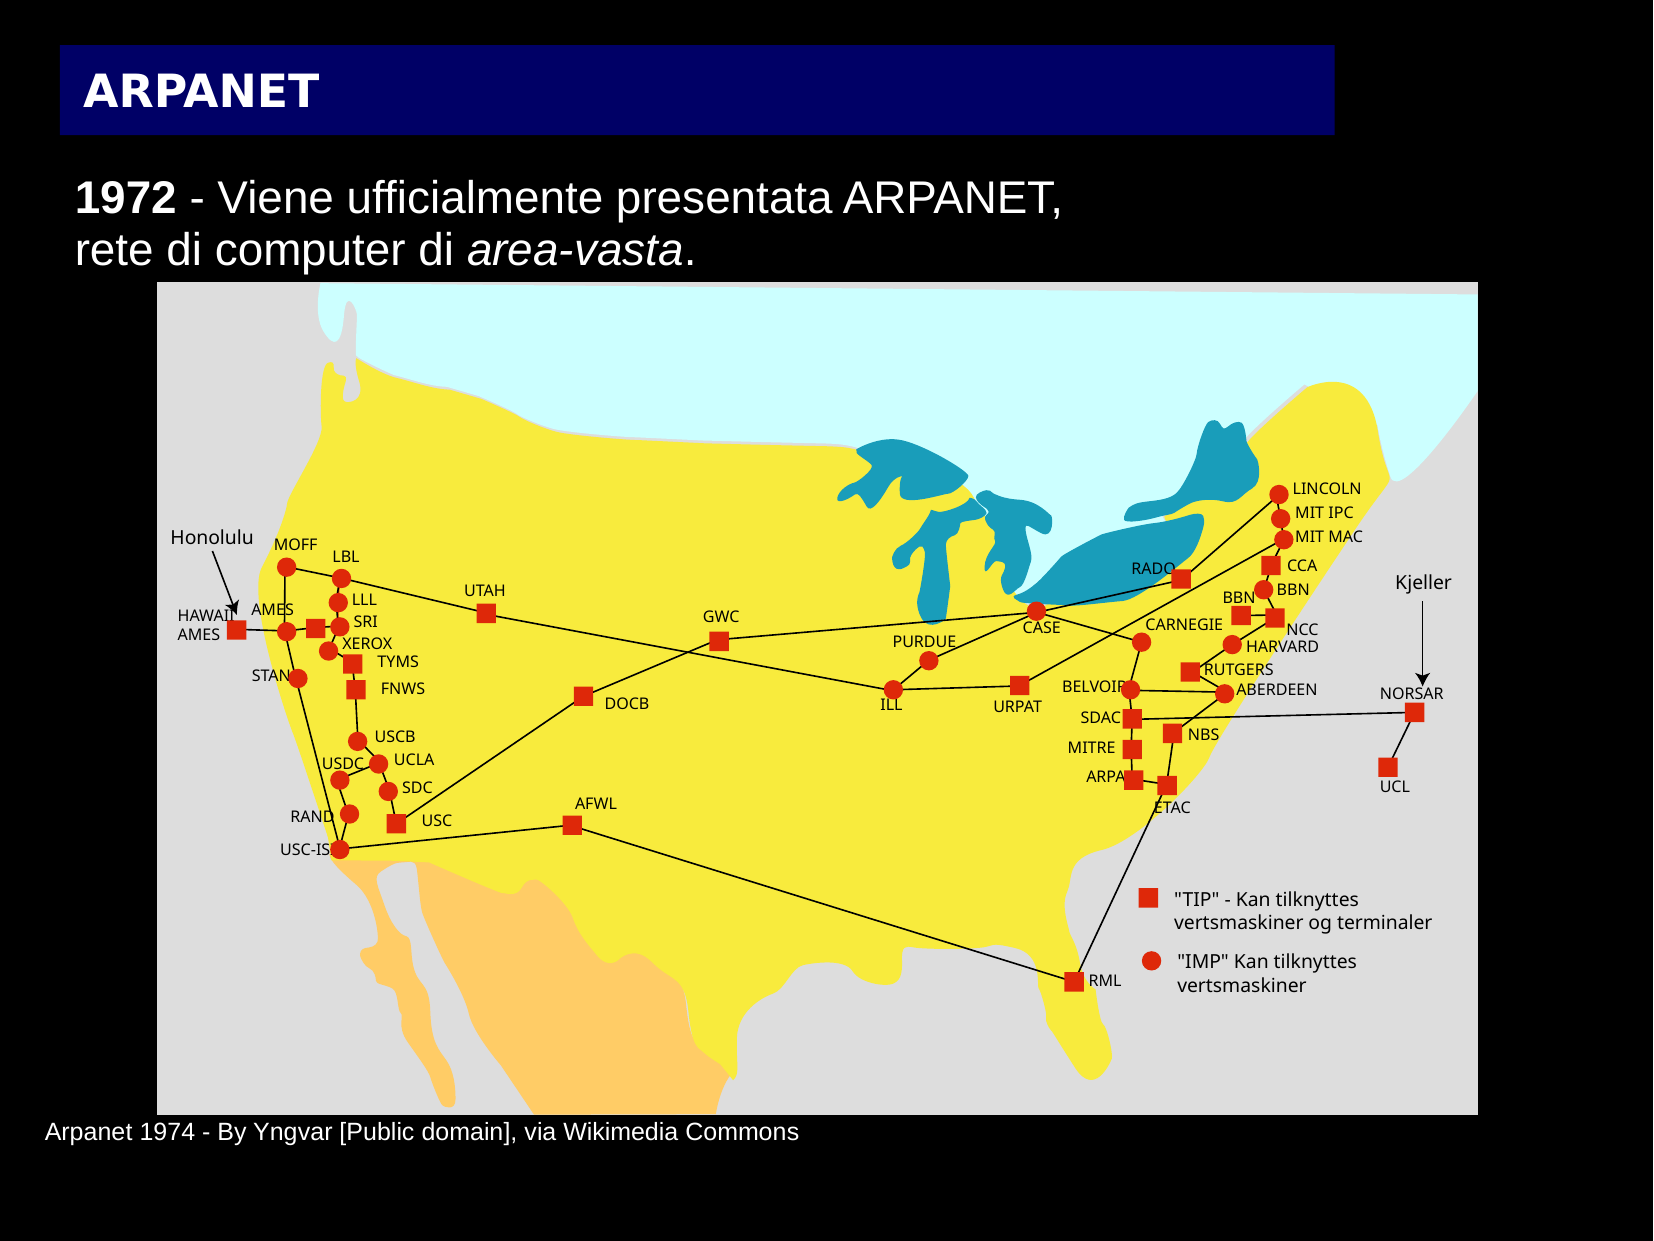

# ARPANET
1972 - Viene ufficialmente presentata ARPANET, rete di computer di area-vasta.
Arpanet 1974 - By Yngvar [Public domain], via Wikimedia Commons